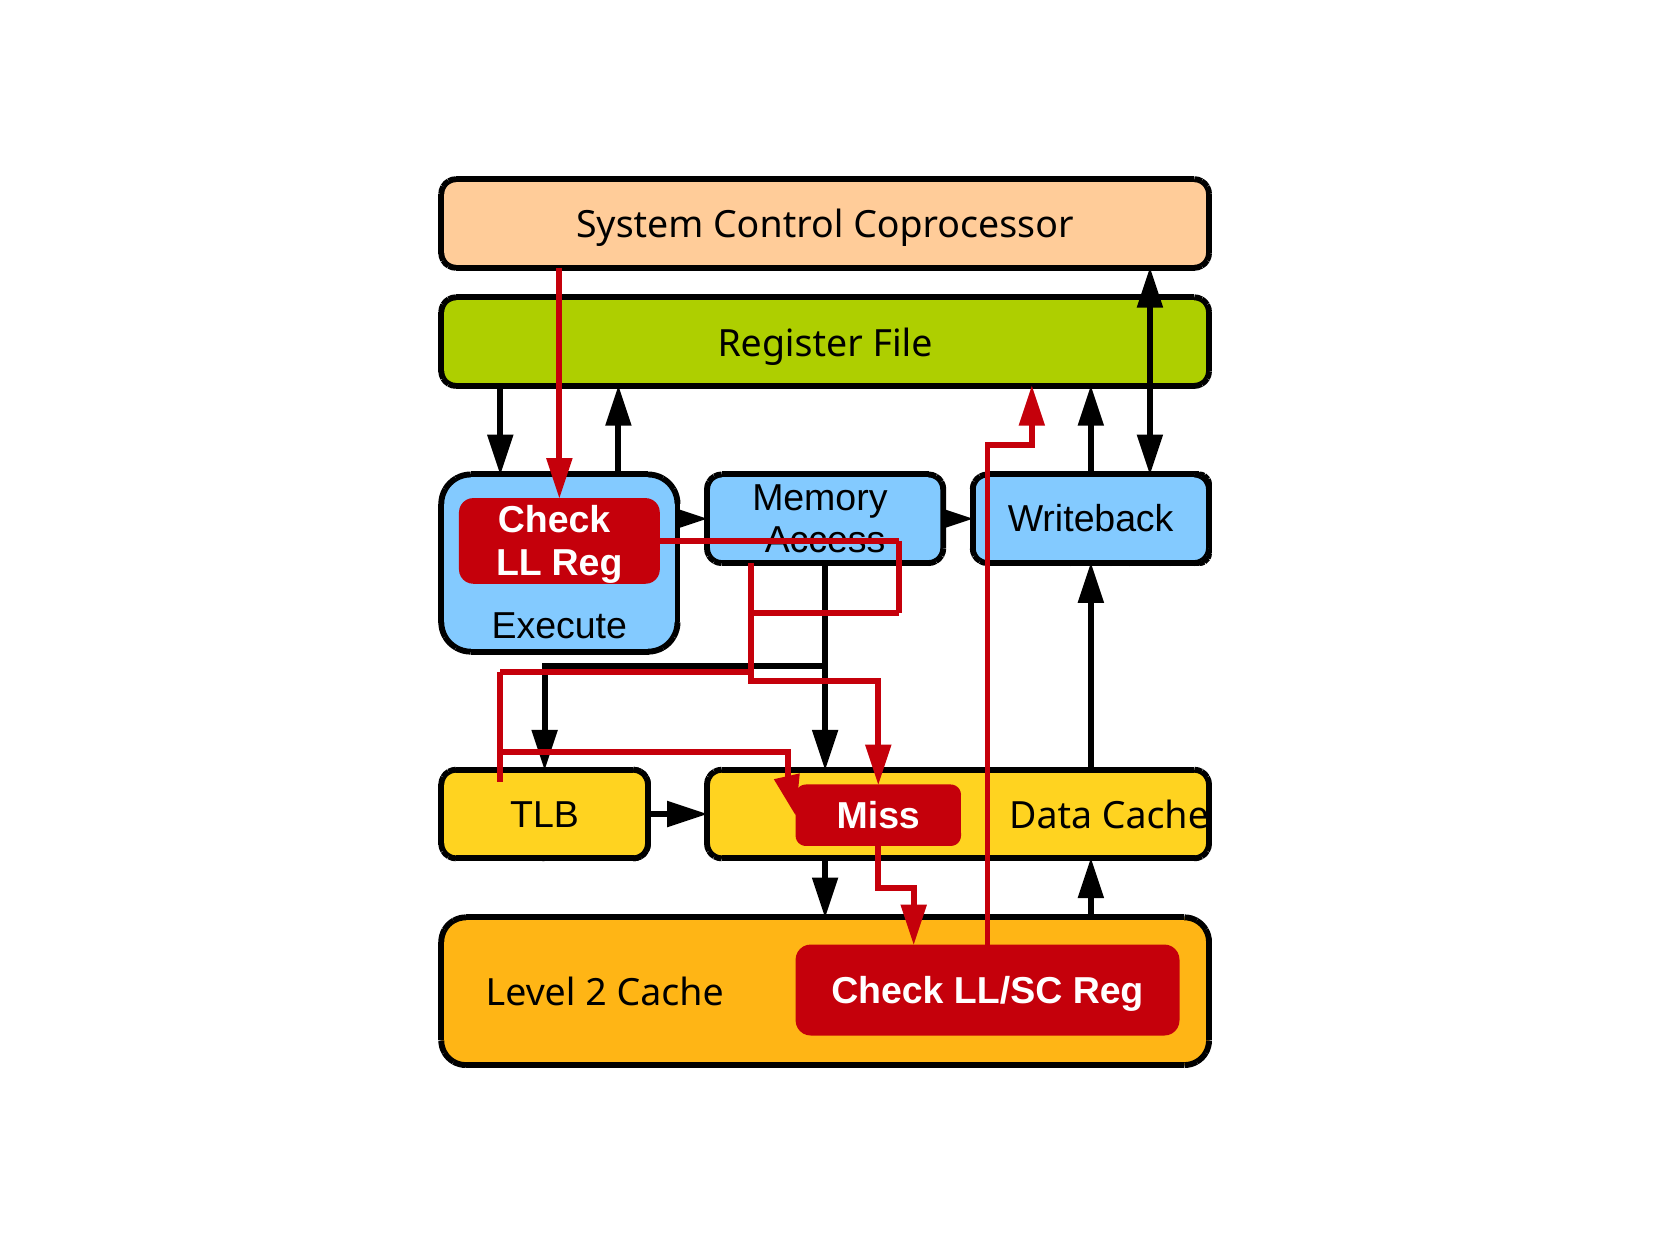

System Control Coprocessor
Register File
Execute
Memory
Access
Writeback
Check
LL Reg
TLB
 Data Cache
Miss
 Level 2 Cache
Check LL/SC Reg